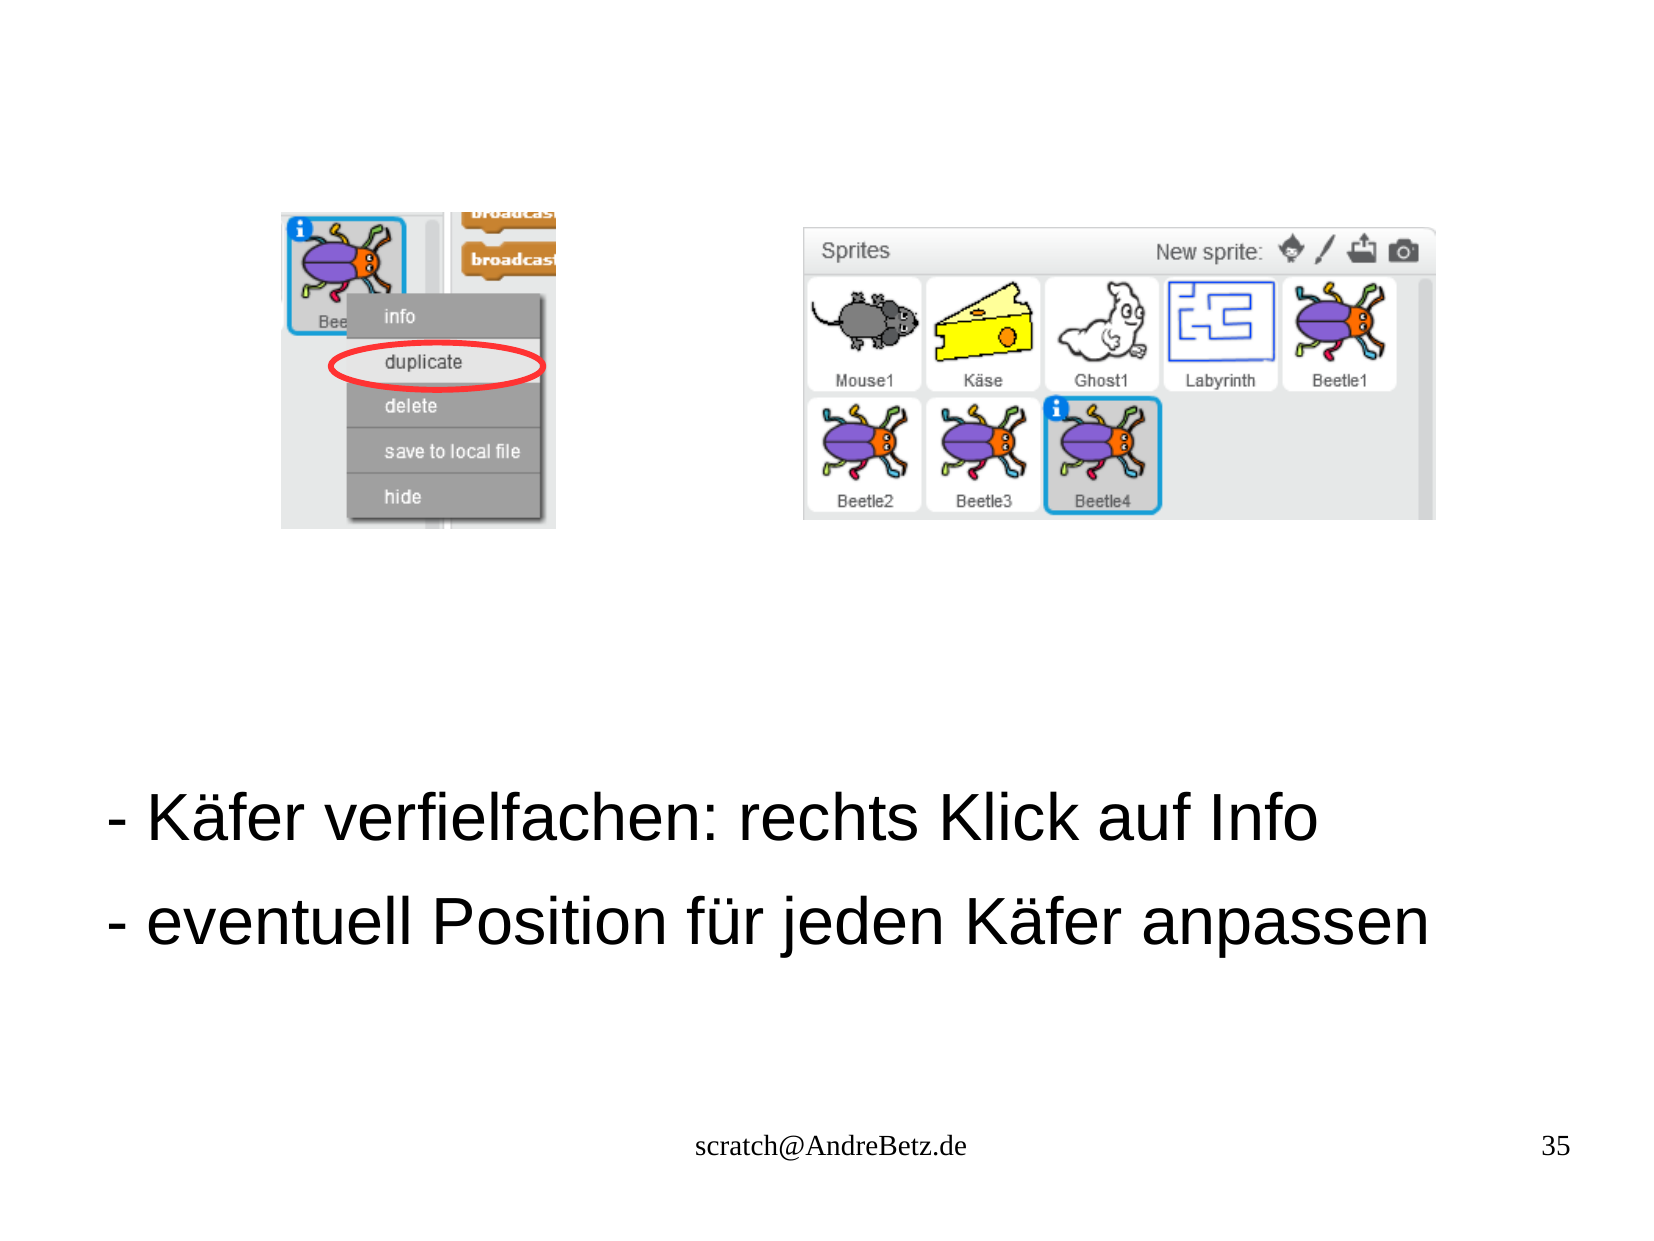

# - Käfer verfielfachen: rechts Klick auf Info
- eventuell Position für jeden Käfer anpassen
 scratch@AndreBetz.de
35